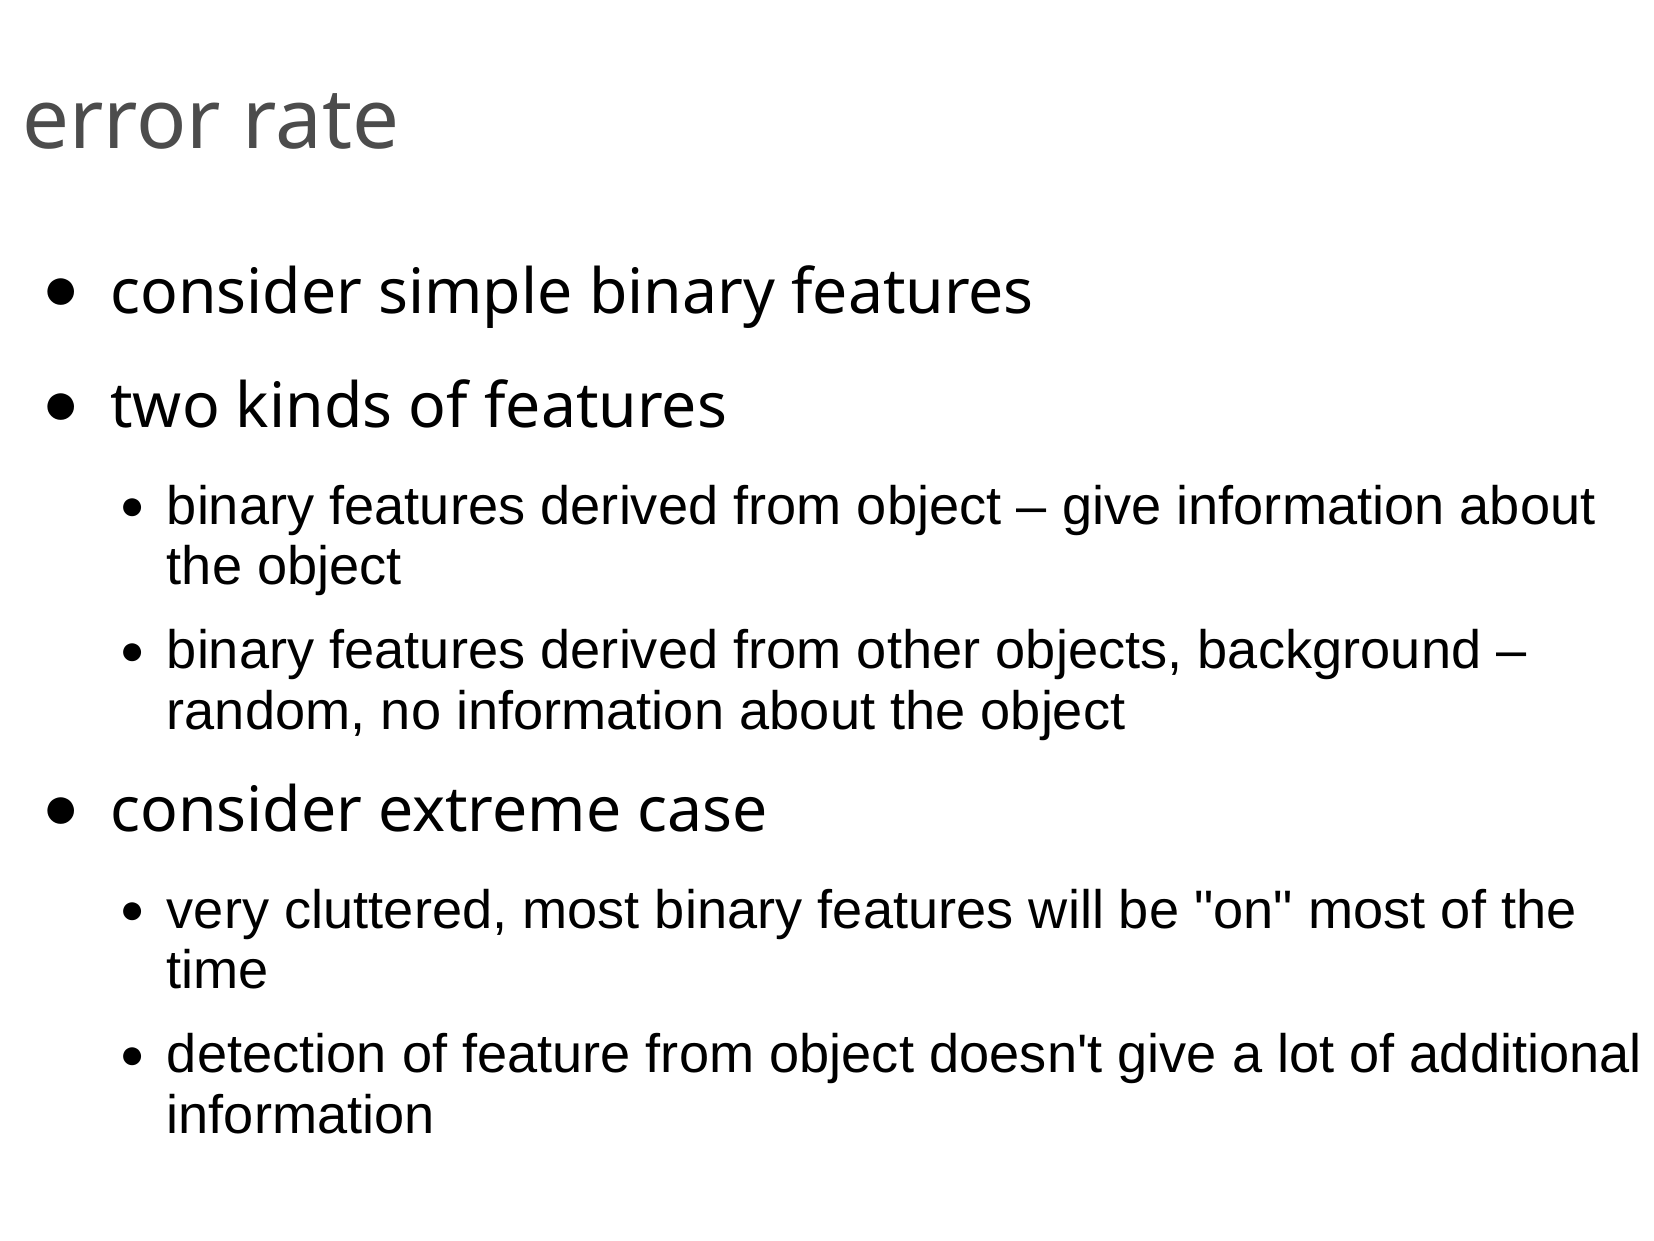

# error rate
consider simple binary features
two kinds of features
binary features derived from object – give information about the object
binary features derived from other objects, background – random, no information about the object
consider extreme case
very cluttered, most binary features will be "on" most of the time
detection of feature from object doesn't give a lot of additional information